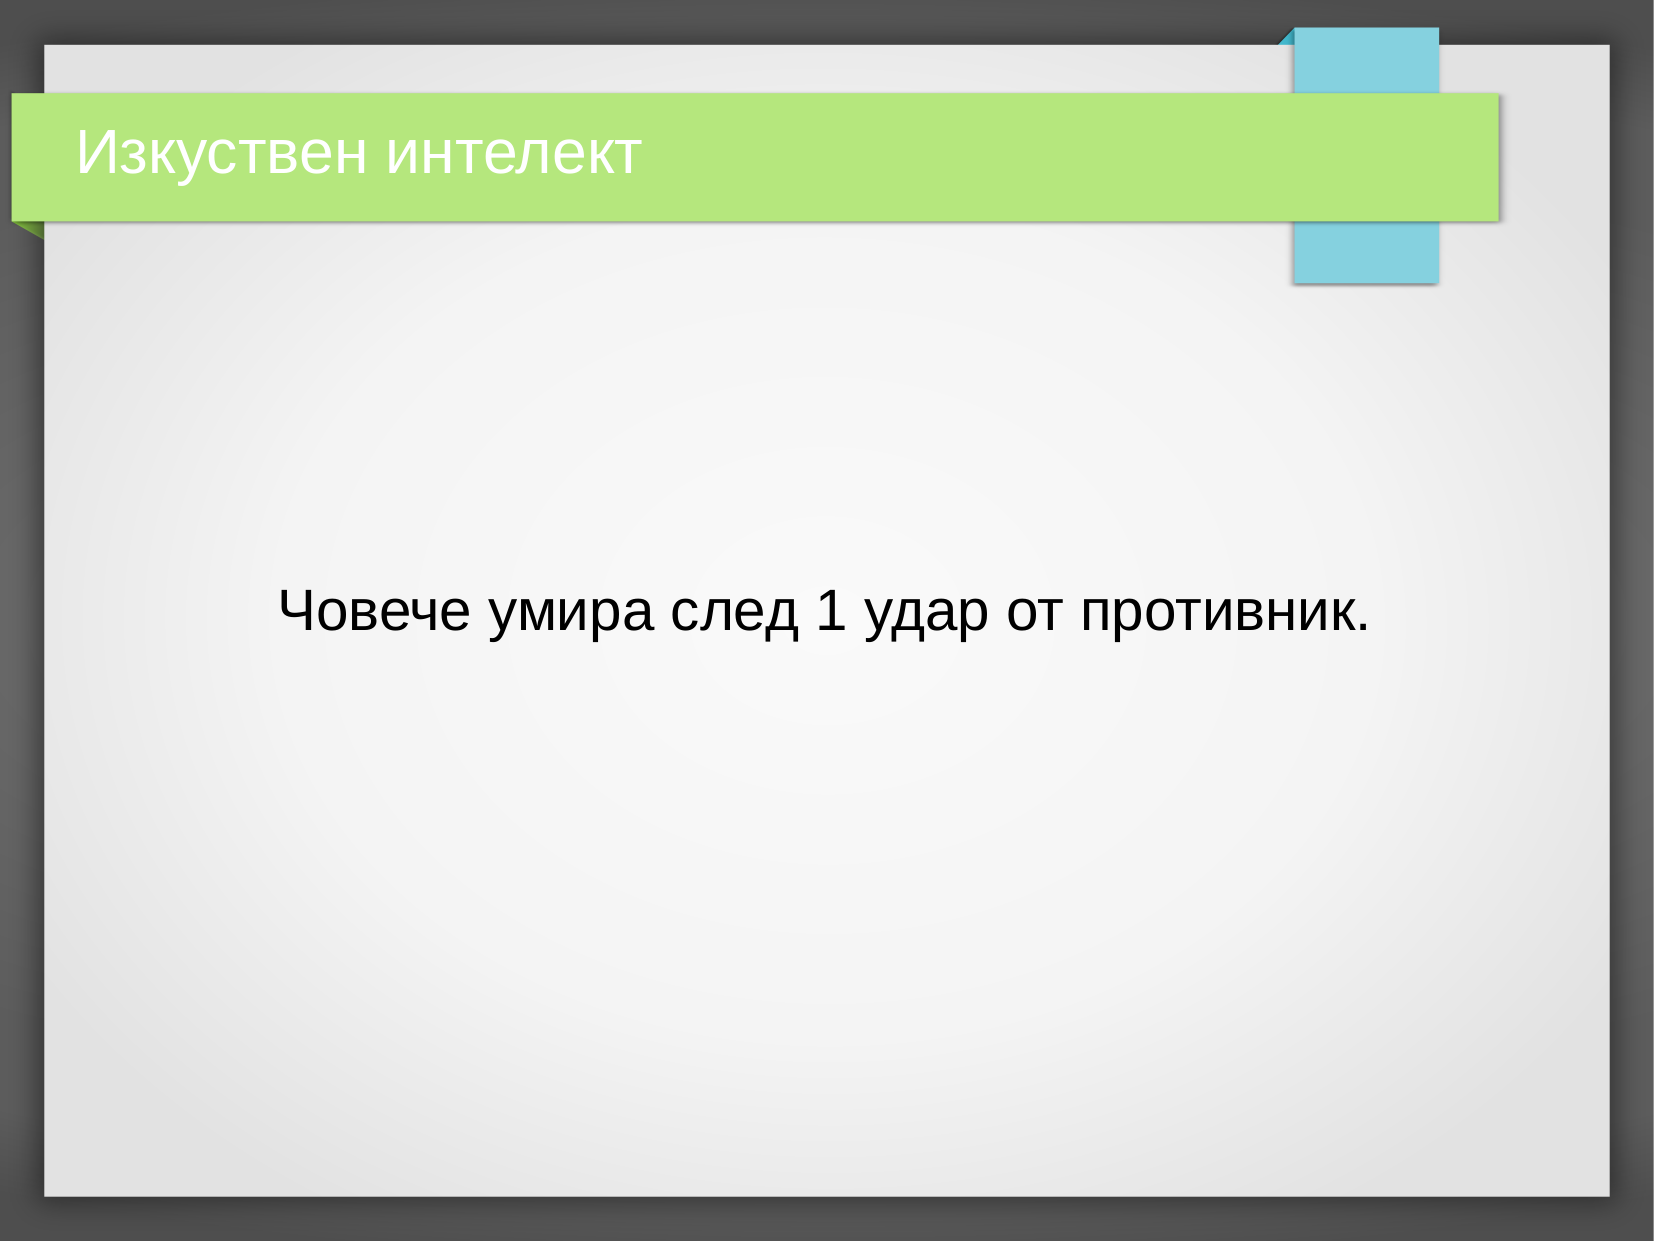

# Изкуствен интелект
Човече умира след 1 удар от противник.